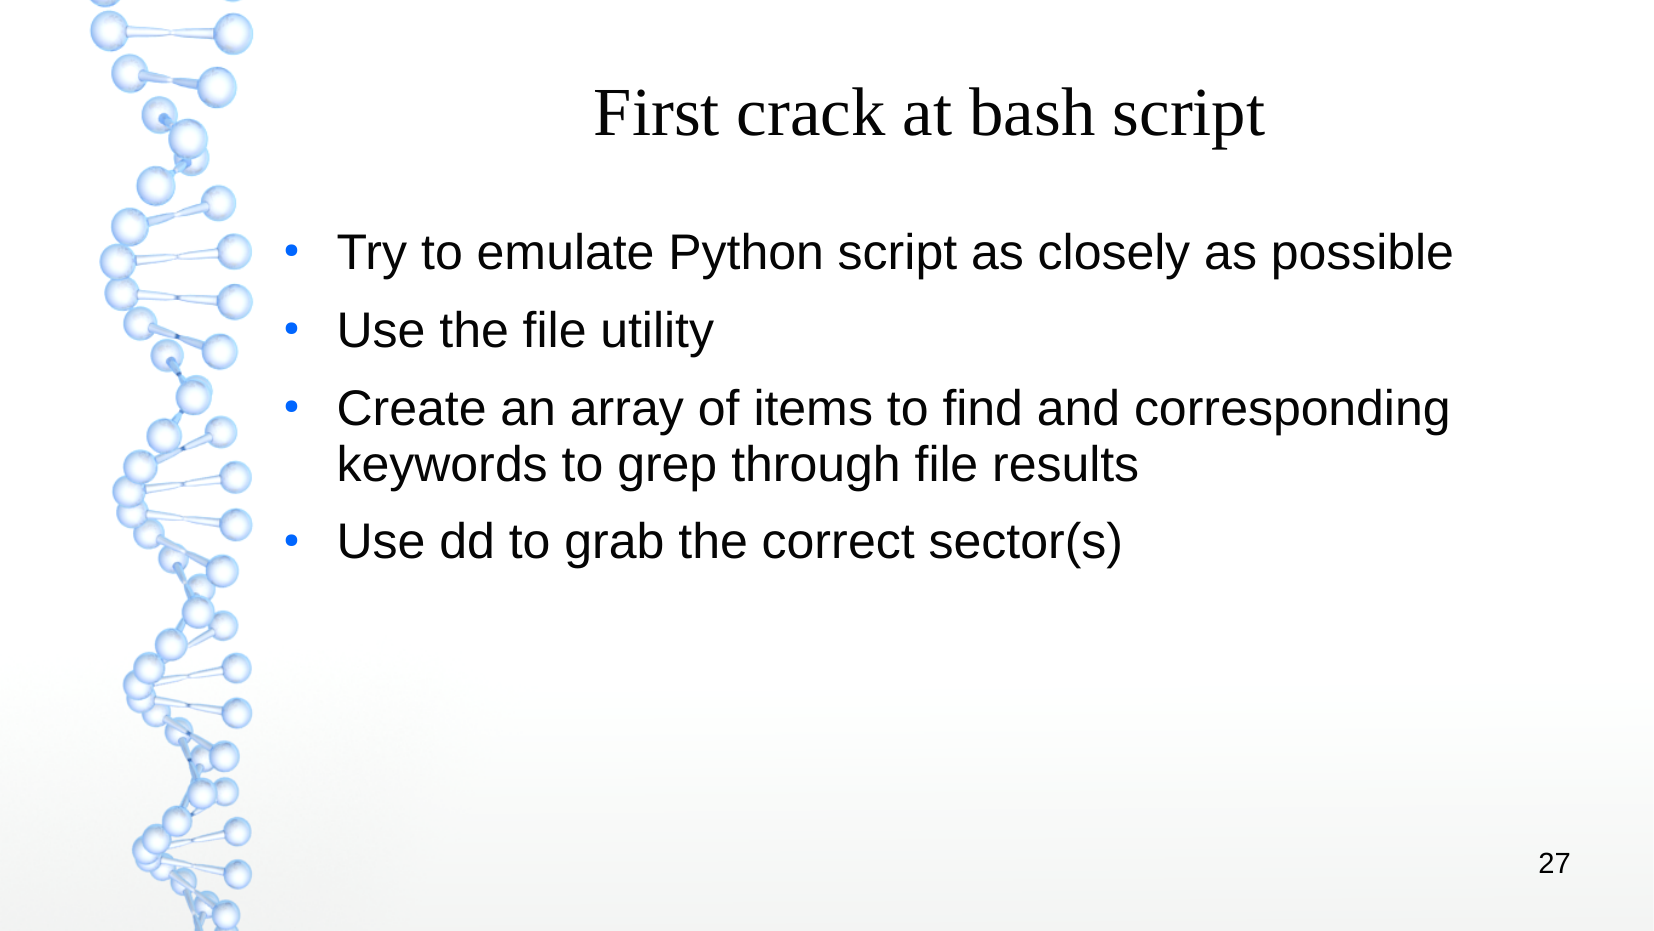

# First crack at bash script
Try to emulate Python script as closely as possible
Use the file utility
Create an array of items to find and corresponding keywords to grep through file results
Use dd to grab the correct sector(s)
27